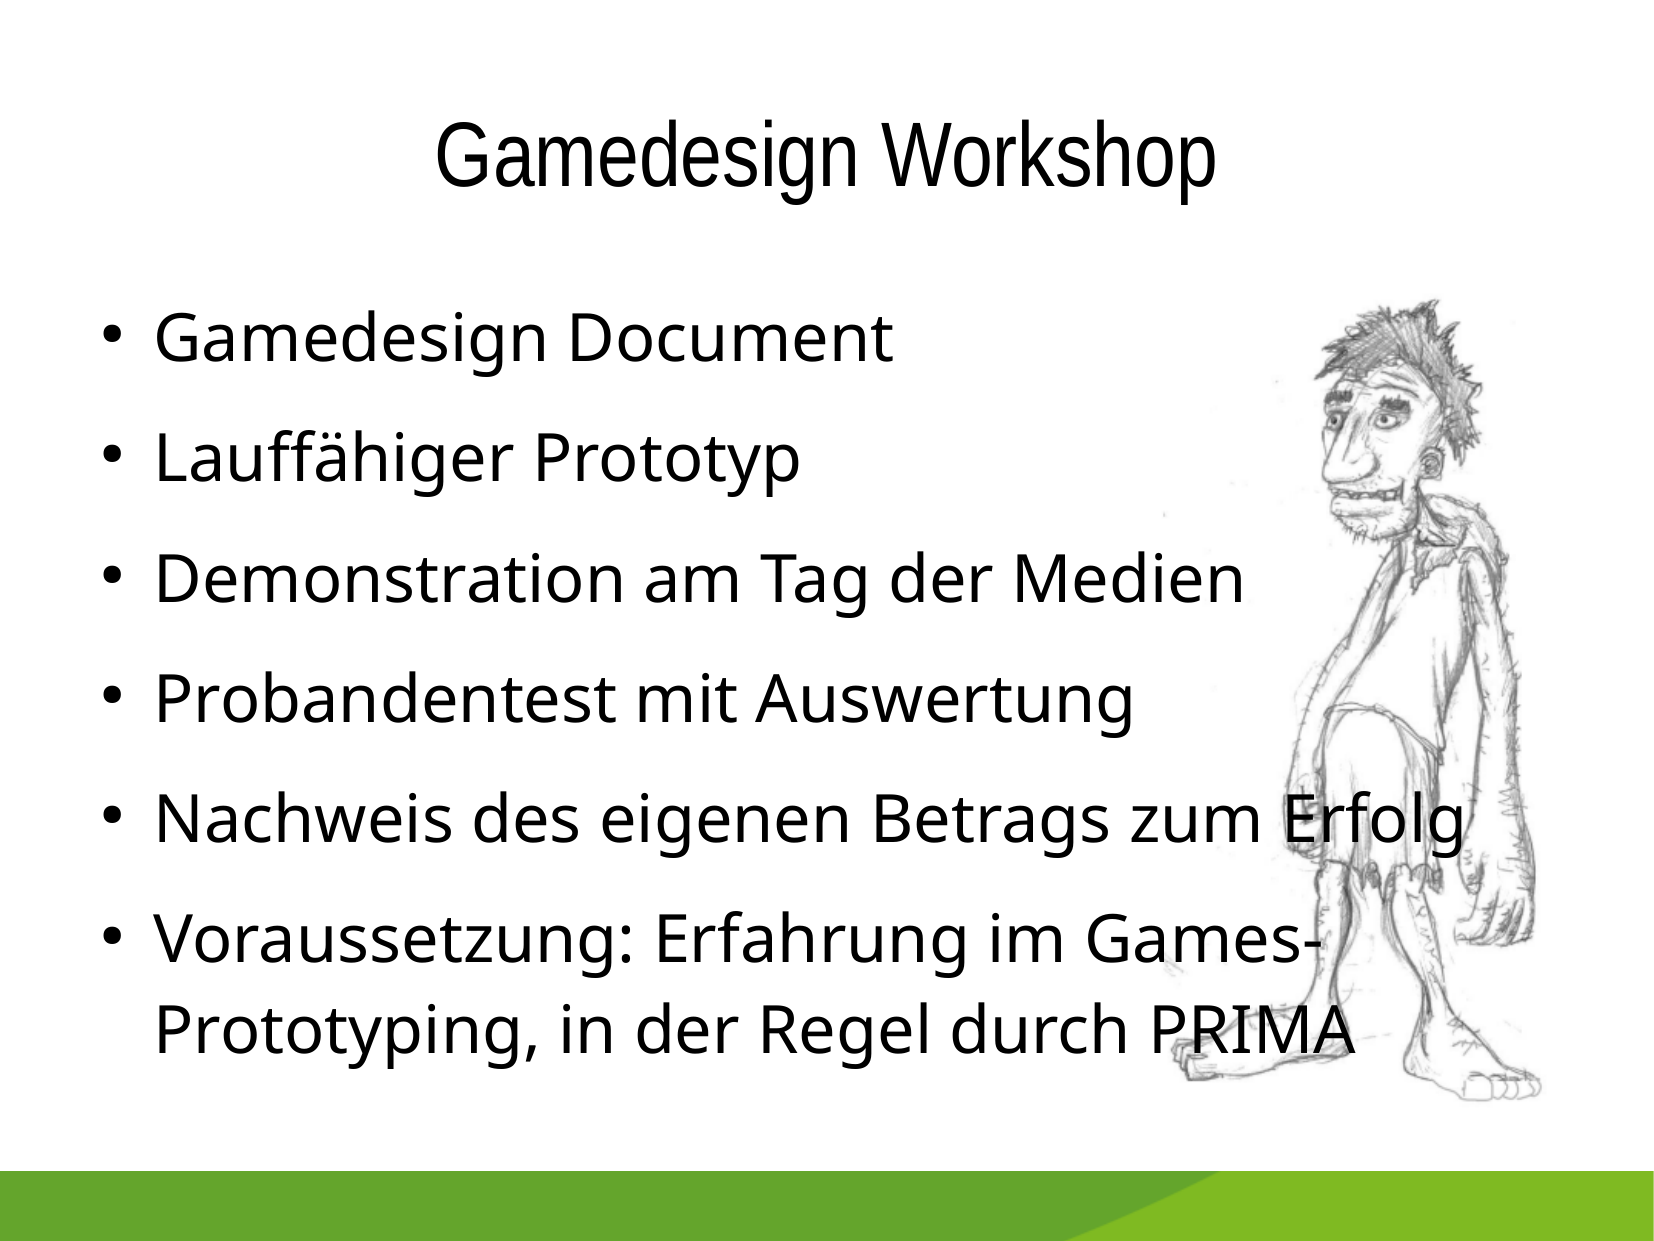

# Gamedesign Workshop
Gamedesign Document
Lauffähiger Prototyp
Demonstration am Tag der Medien
Probandentest mit Auswertung
Nachweis des eigenen Betrags zum Erfolg
Voraussetzung: Erfahrung im Games-
Prototyping, in der Regel durch PRIMA